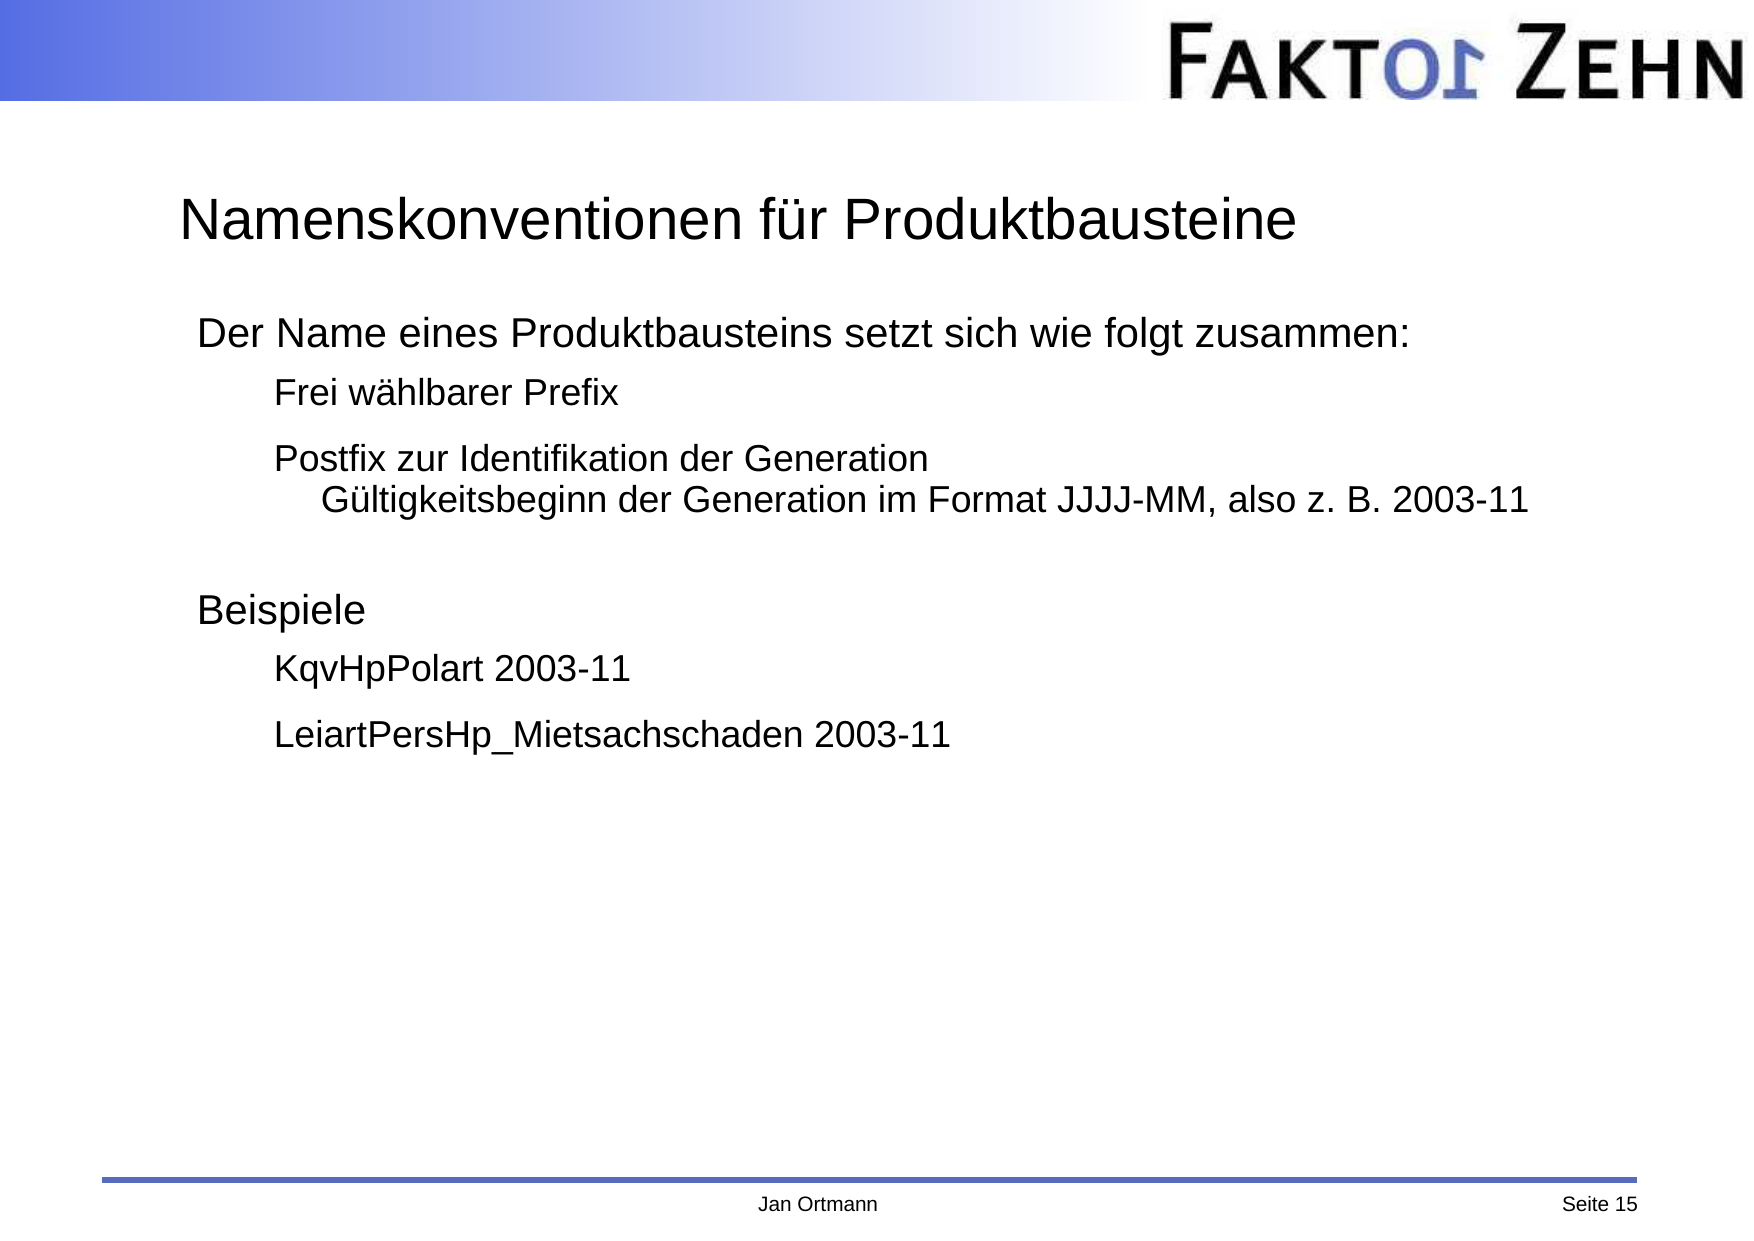

# Namenskonventionen für Produktbausteine
Der Name eines Produktbausteins setzt sich wie folgt zusammen:
Frei wählbarer Prefix
Postfix zur Identifikation der Generation
Gültigkeitsbeginn der Generation im Format JJJJ-MM, also z. B. 2003-11
Beispiele
KqvHpPolart 2003-11
LeiartPersHp_Mietsachschaden 2003-11